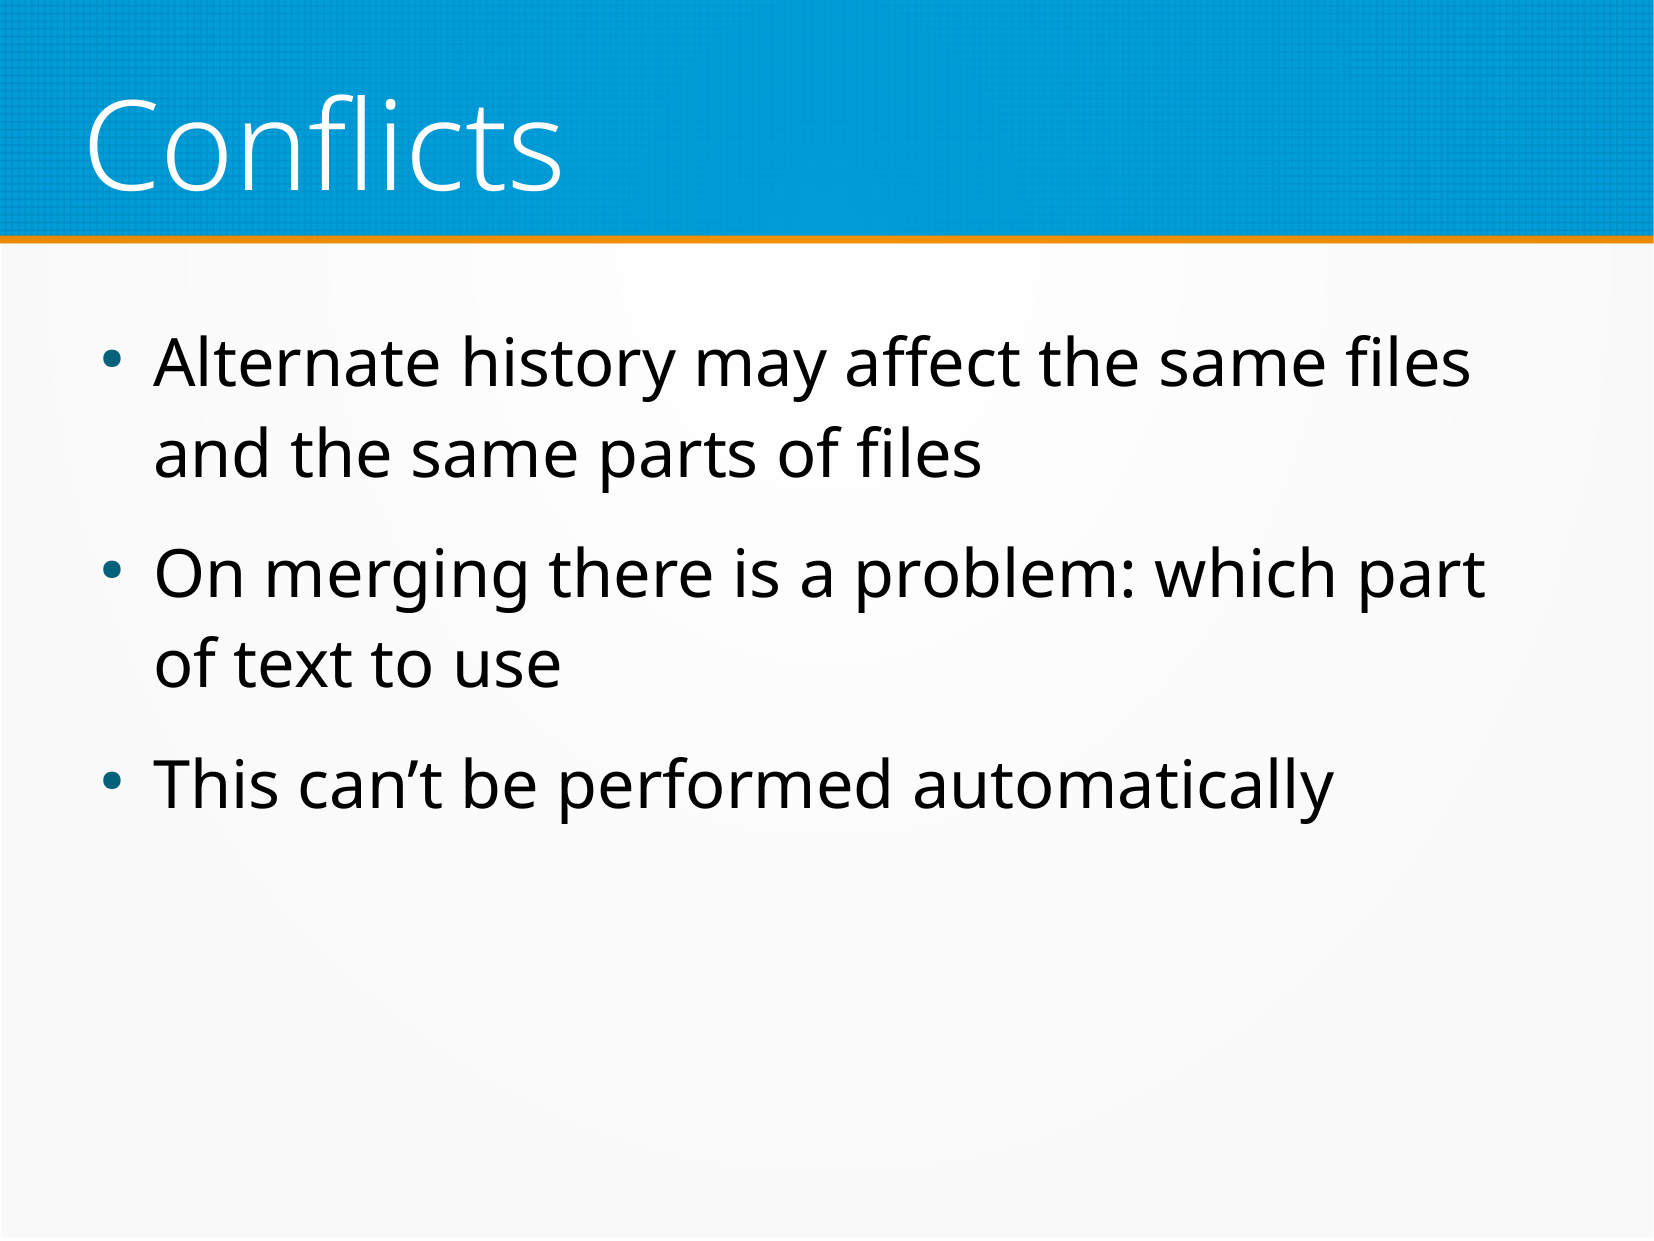

# Conflicts
Alternate history may affect the same files and the same parts of files
On merging there is a problem: which part of text to use
This can’t be performed automatically